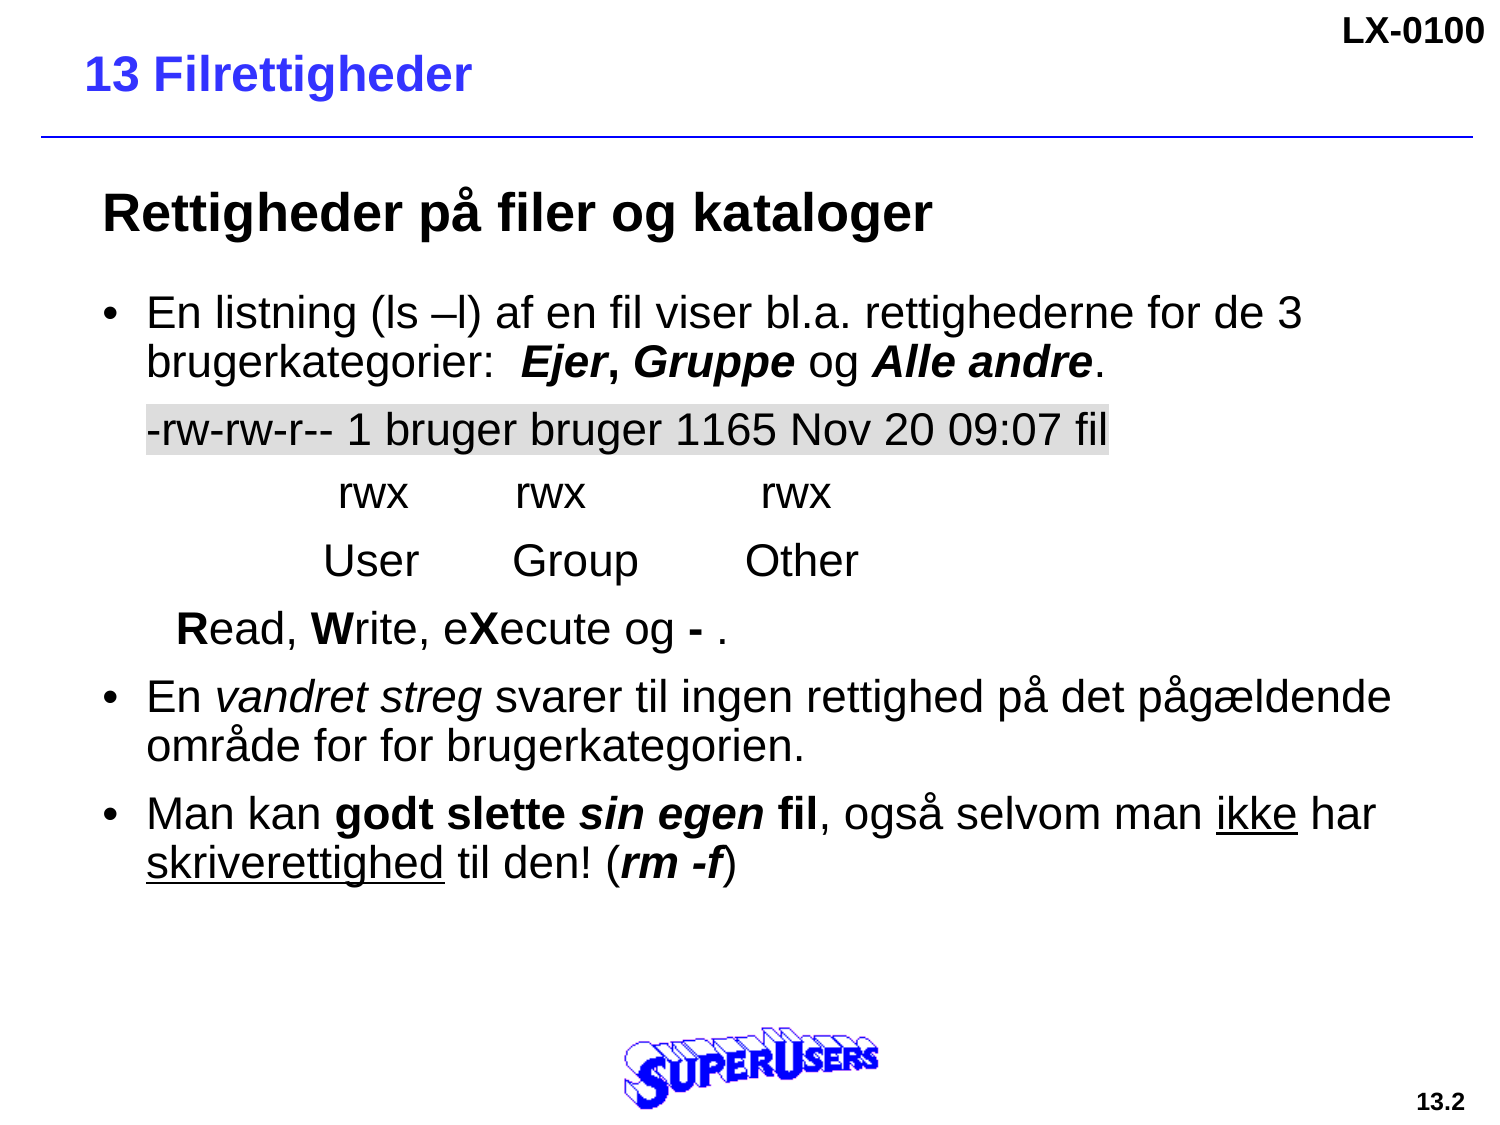

# 13 Filrettigheder
Rettigheder på filer og kataloger
En listning (ls –l) af en fil viser bl.a. rettighederne for de 3 brugerkategorier: Ejer, Gruppe og Alle andre.
-rw-rw-r-- 1 bruger bruger 1165 Nov 20 09:07 fil
rwx 	 rwx	 rwx
User	Group	Other
Read, Write, eXecute og - .
En vandret streg svarer til ingen rettighed på det pågældende område for for brugerkategorien.
Man kan godt slette sin egen fil, også selvom man ikke har skriverettighed til den! (rm -f)